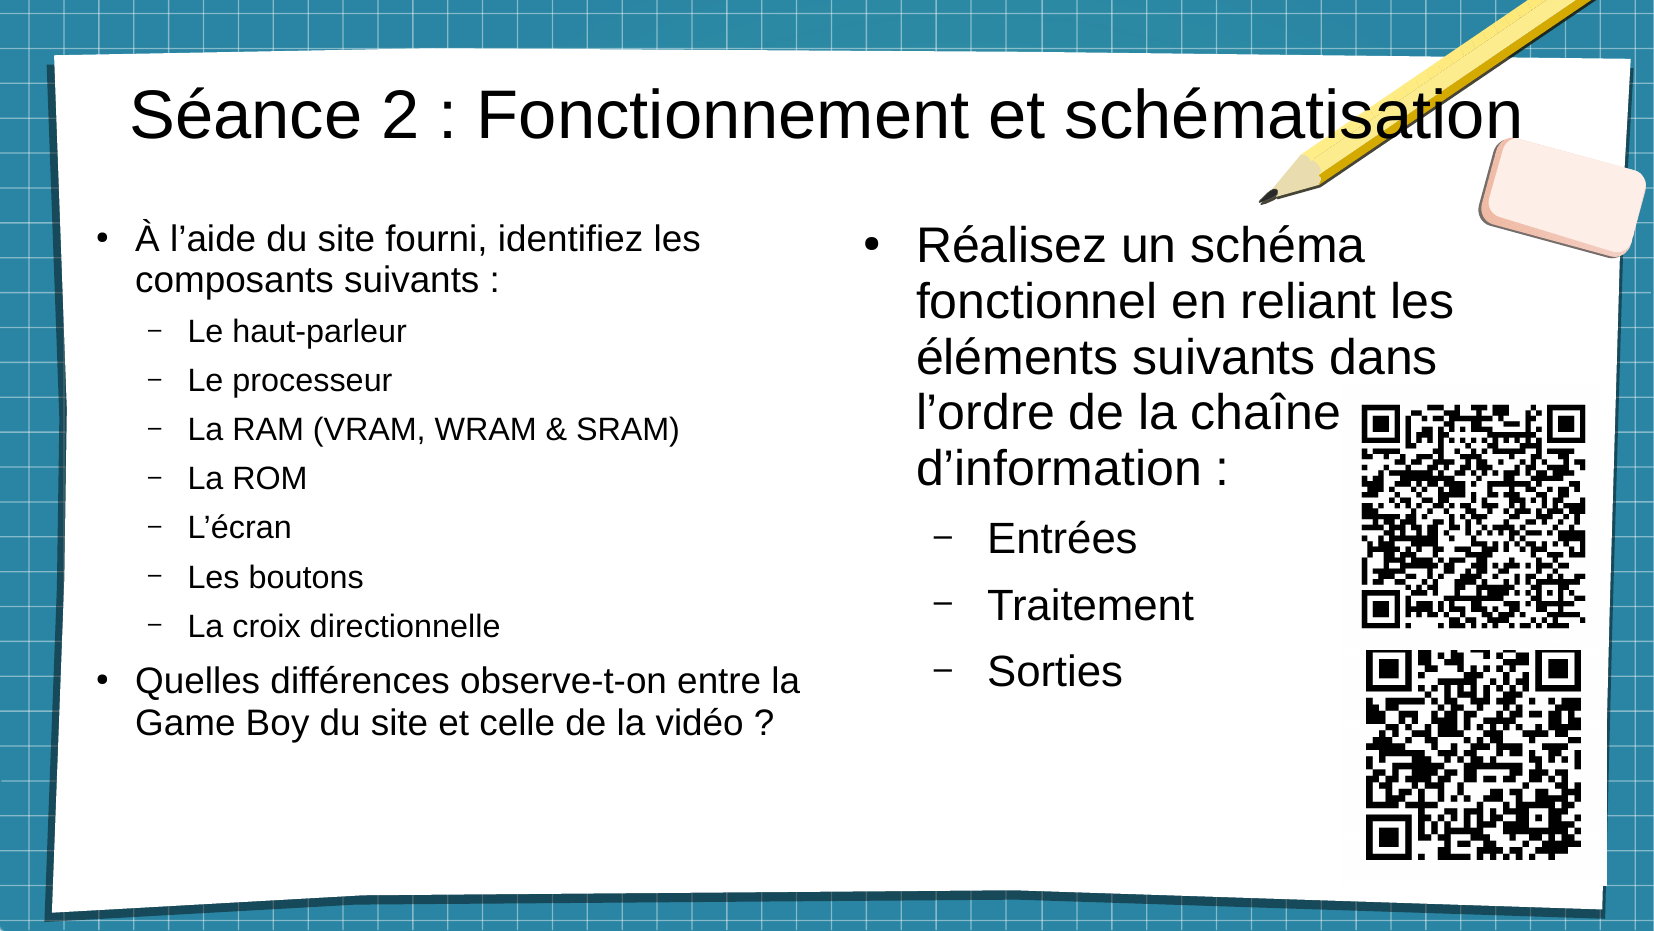

# Séance 2 : Fonctionnement et schématisation
À l’aide du site fourni, identifiez les composants suivants :
Le haut-parleur
Le processeur
La RAM (VRAM, WRAM & SRAM)
La ROM
L’écran
Les boutons
La croix directionnelle
Quelles différences observe-t-on entre la Game Boy du site et celle de la vidéo ?
Réalisez un schéma fonctionnel en reliant les éléments suivants dans l’ordre de la chaîne d’information :
Entrées
Traitement
Sorties